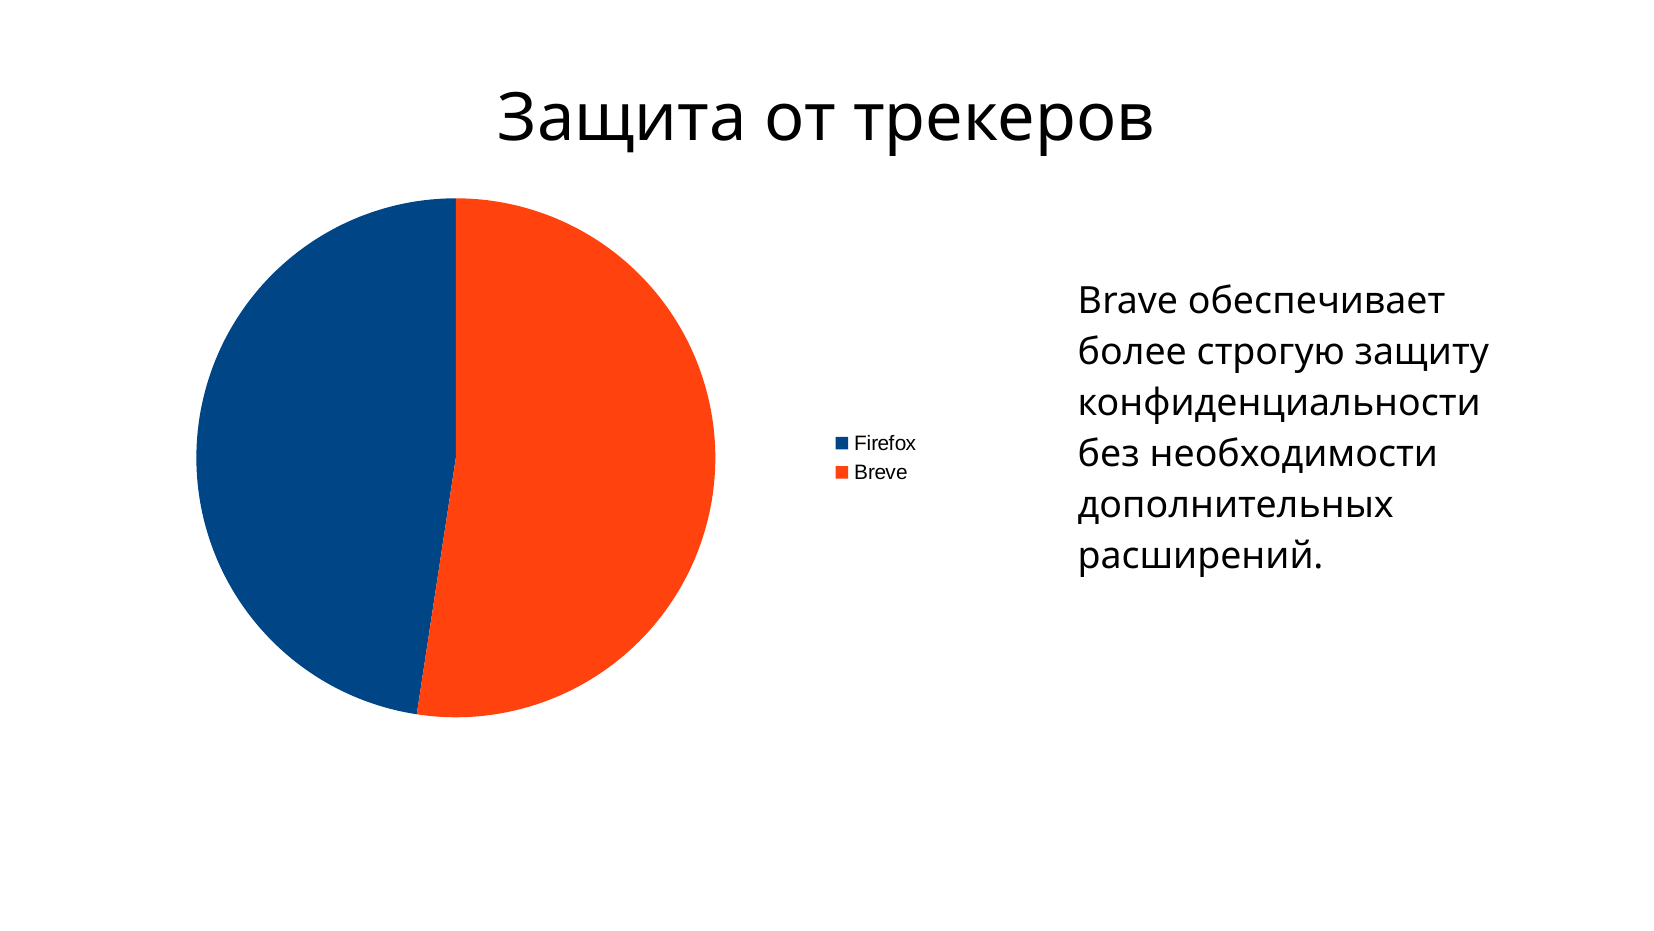

# Защита от трекеров
### Chart
| Category | Столбец 1 |
|---|---|
| Firefox | 890.0 |
| Breve | 980.0 |Brave обеспечивает более строгую защиту конфиденциальности без необходимости дополнительных расширений.